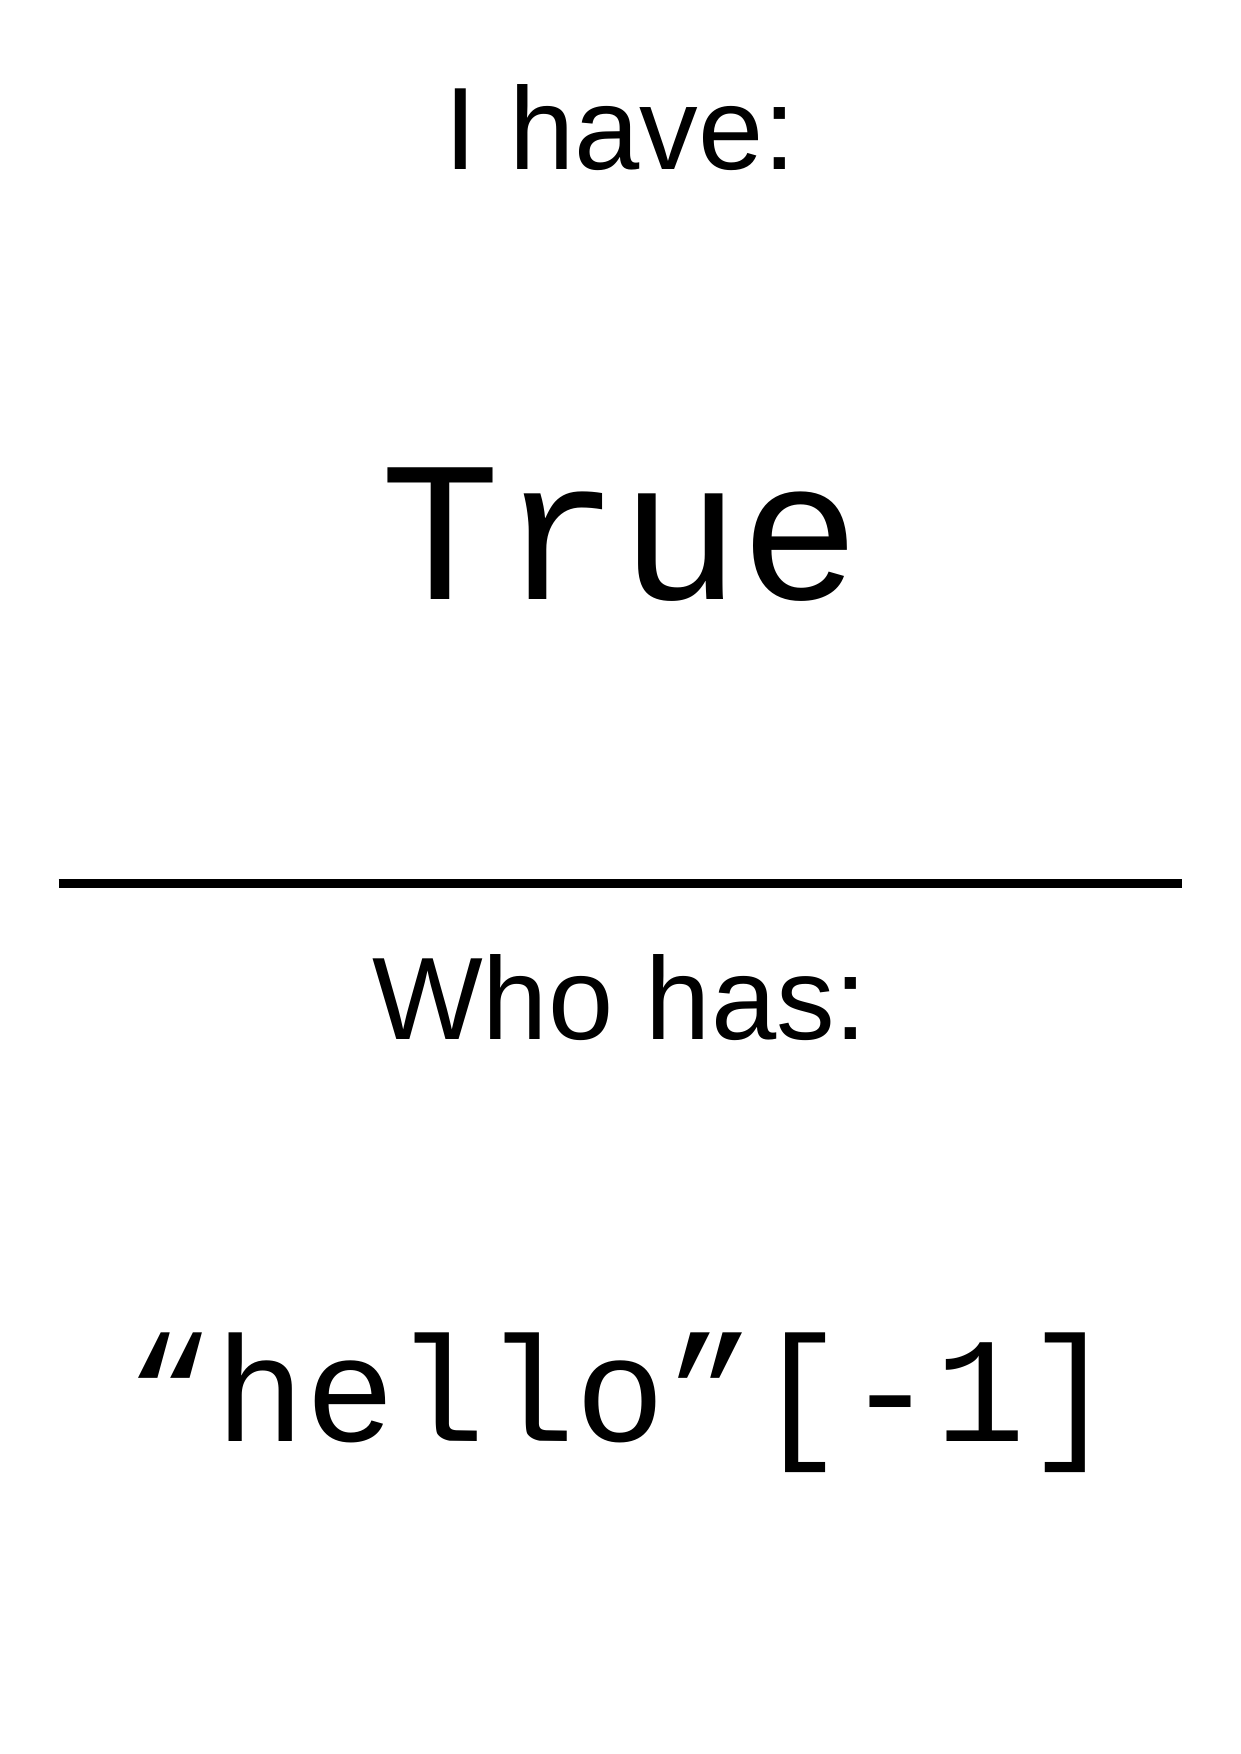

# I have:
True
Who has:
“hello”[-1]